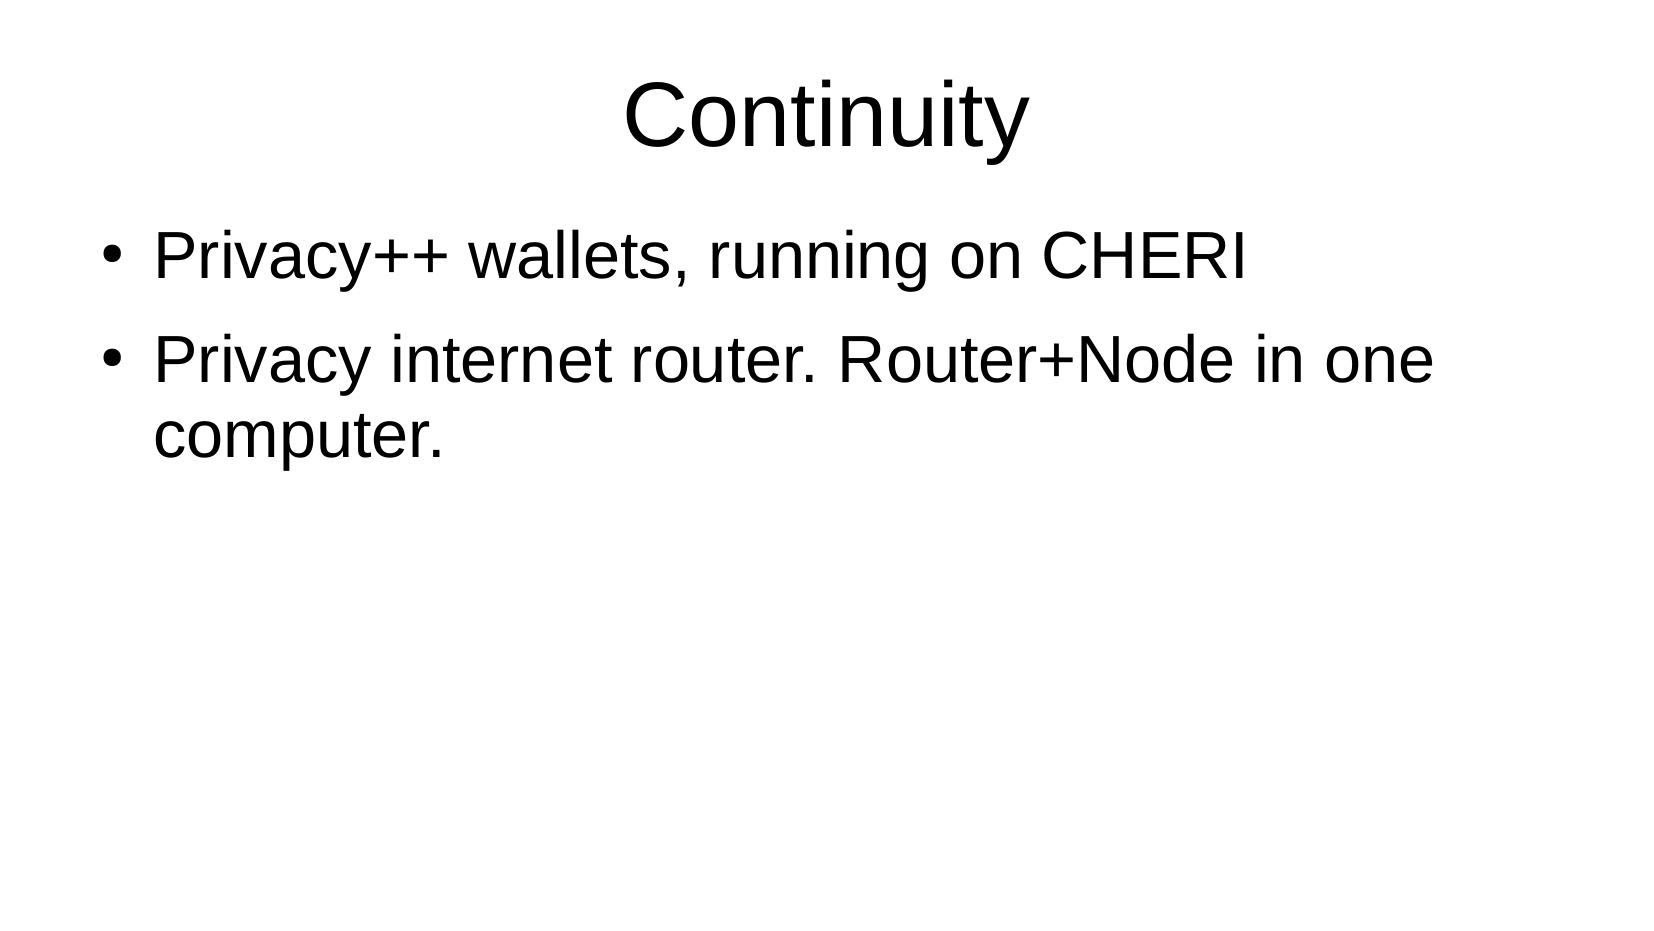

# Continuity
Privacy++ wallets, running on CHERI
Privacy internet router. Router+Node in one computer.